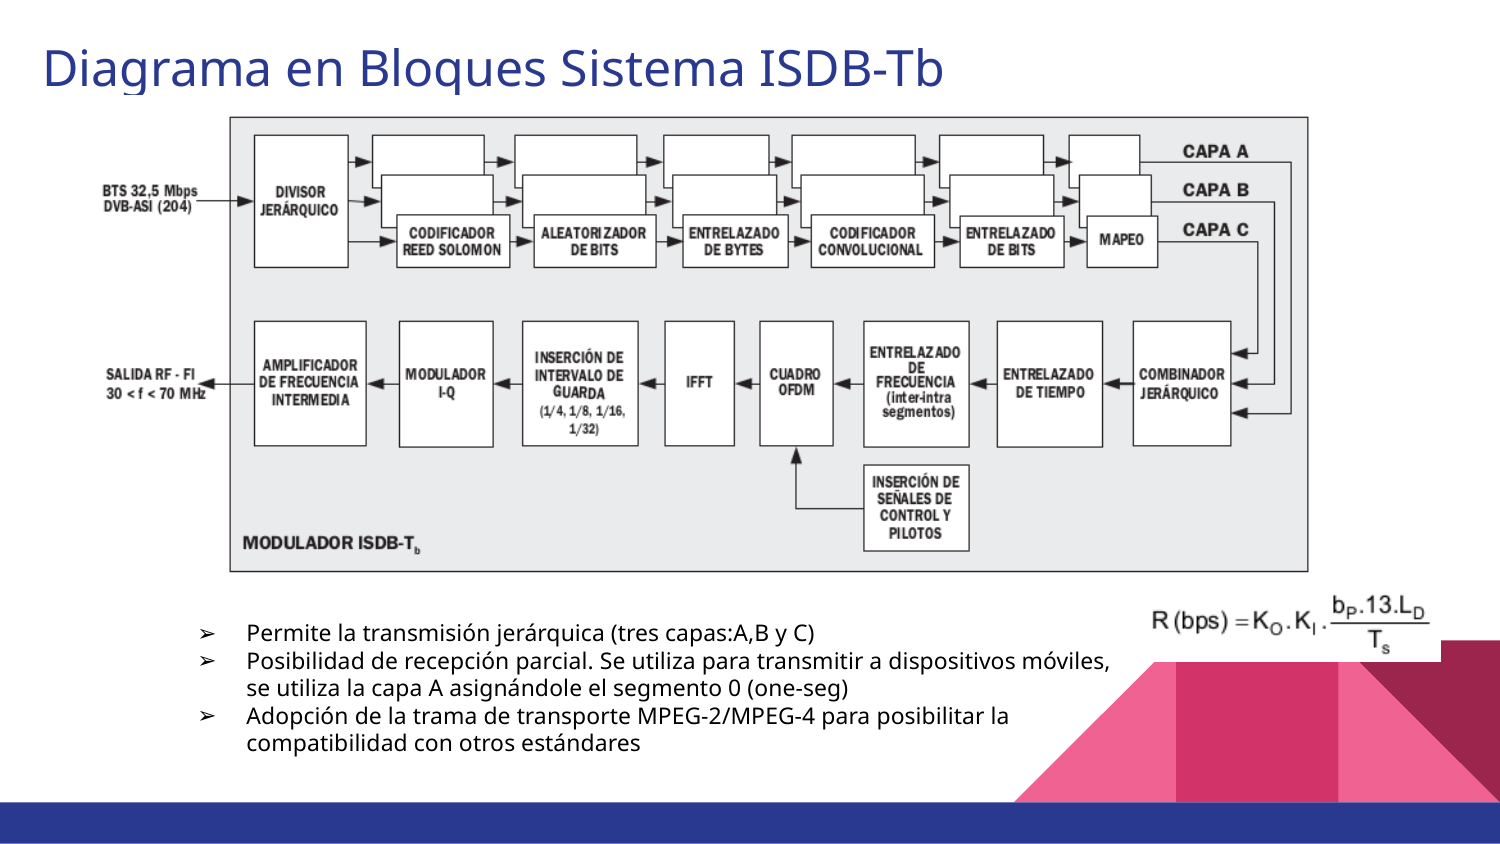

Diagrama en Bloques Sistema ISDB-Tb
#
Permite la transmisión jerárquica (tres capas:A,B y C)
Posibilidad de recepción parcial. Se utiliza para transmitir a dispositivos móviles, se utiliza la capa A asignándole el segmento 0 (one-seg)
Adopción de la trama de transporte MPEG-2/MPEG-4 para posibilitar la compatibilidad con otros estándares